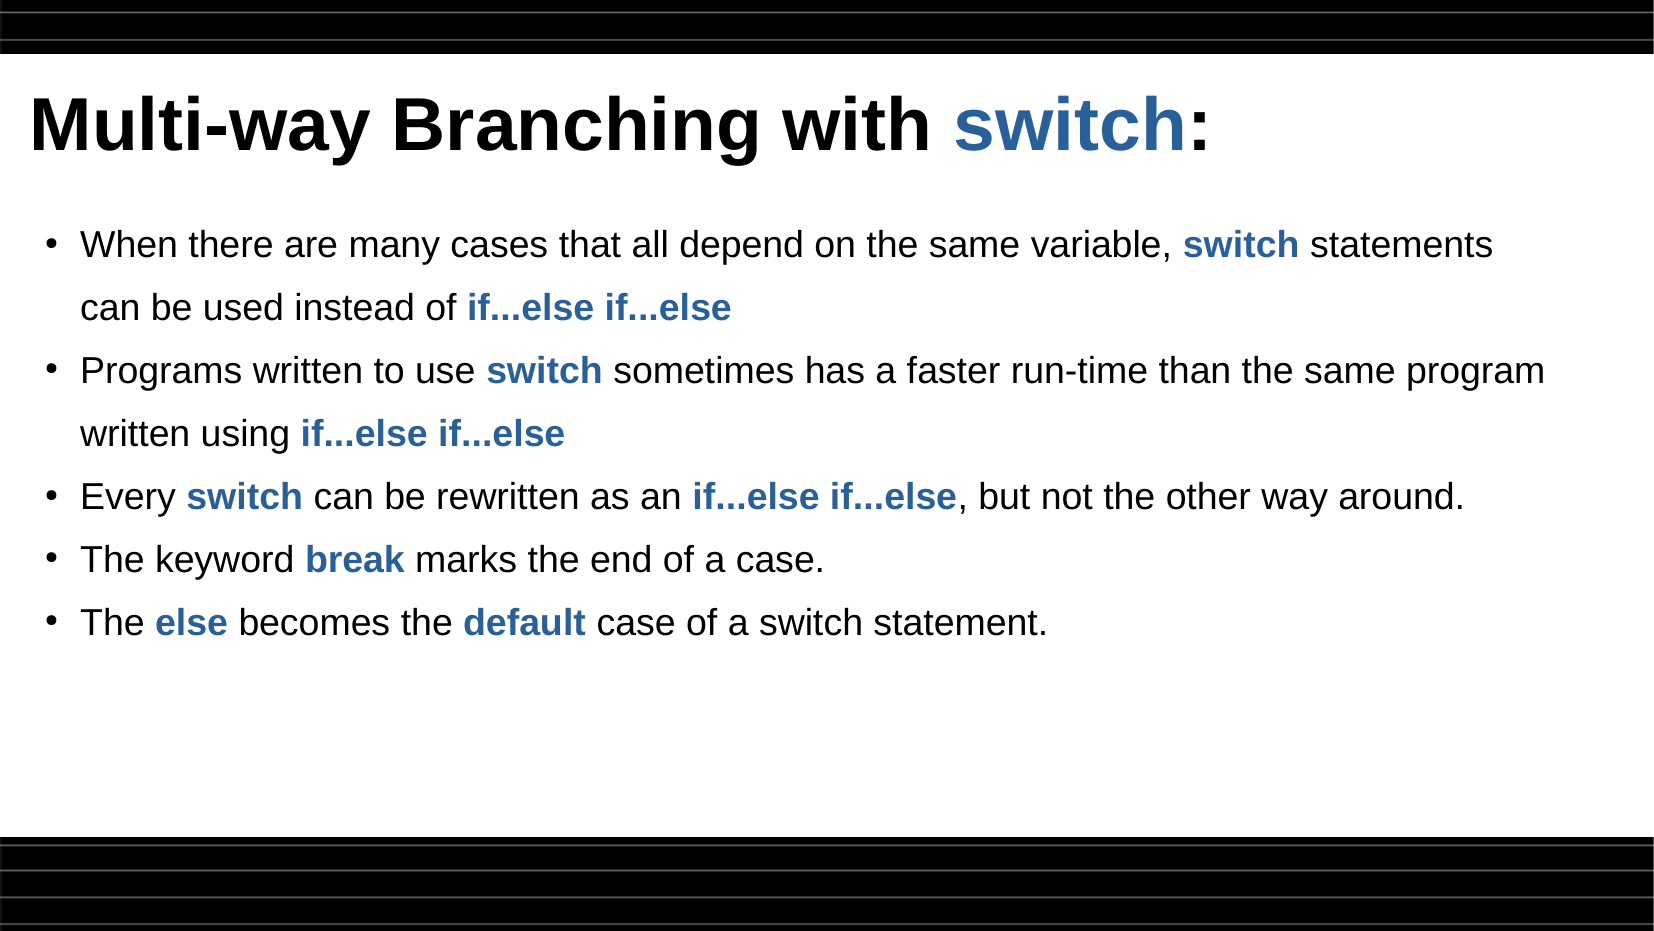

Multi-way Branching with switch:
When there are many cases that all depend on the same variable, switch statements can be used instead of if...else if...else
Programs written to use switch sometimes has a faster run-time than the same program written using if...else if...else
Every switch can be rewritten as an if...else if...else, but not the other way around.
The keyword break marks the end of a case.
The else becomes the default case of a switch statement.